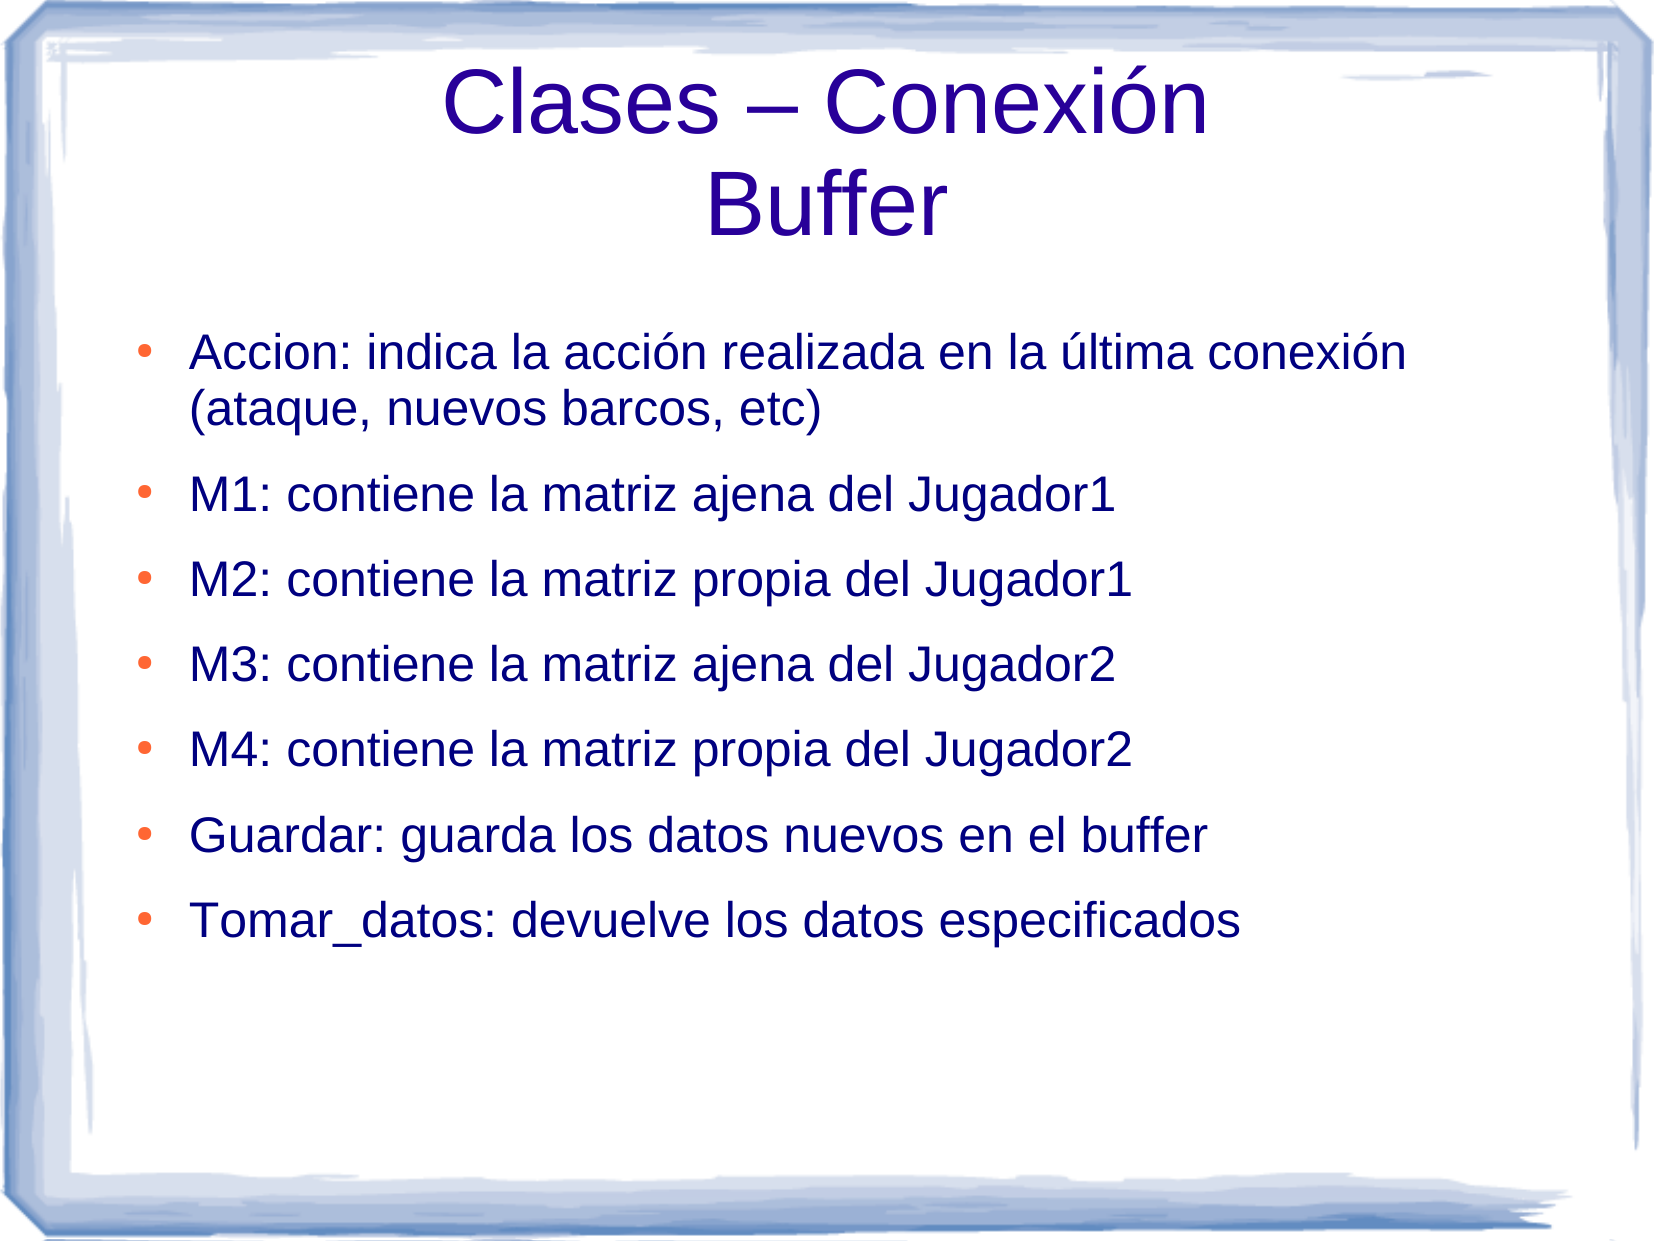

# Clases – Conexión Buffer
Accion: indica la acción realizada en la última conexión (ataque, nuevos barcos, etc)
M1: contiene la matriz ajena del Jugador1
M2: contiene la matriz propia del Jugador1
M3: contiene la matriz ajena del Jugador2
M4: contiene la matriz propia del Jugador2
Guardar: guarda los datos nuevos en el buffer
Tomar_datos: devuelve los datos especificados